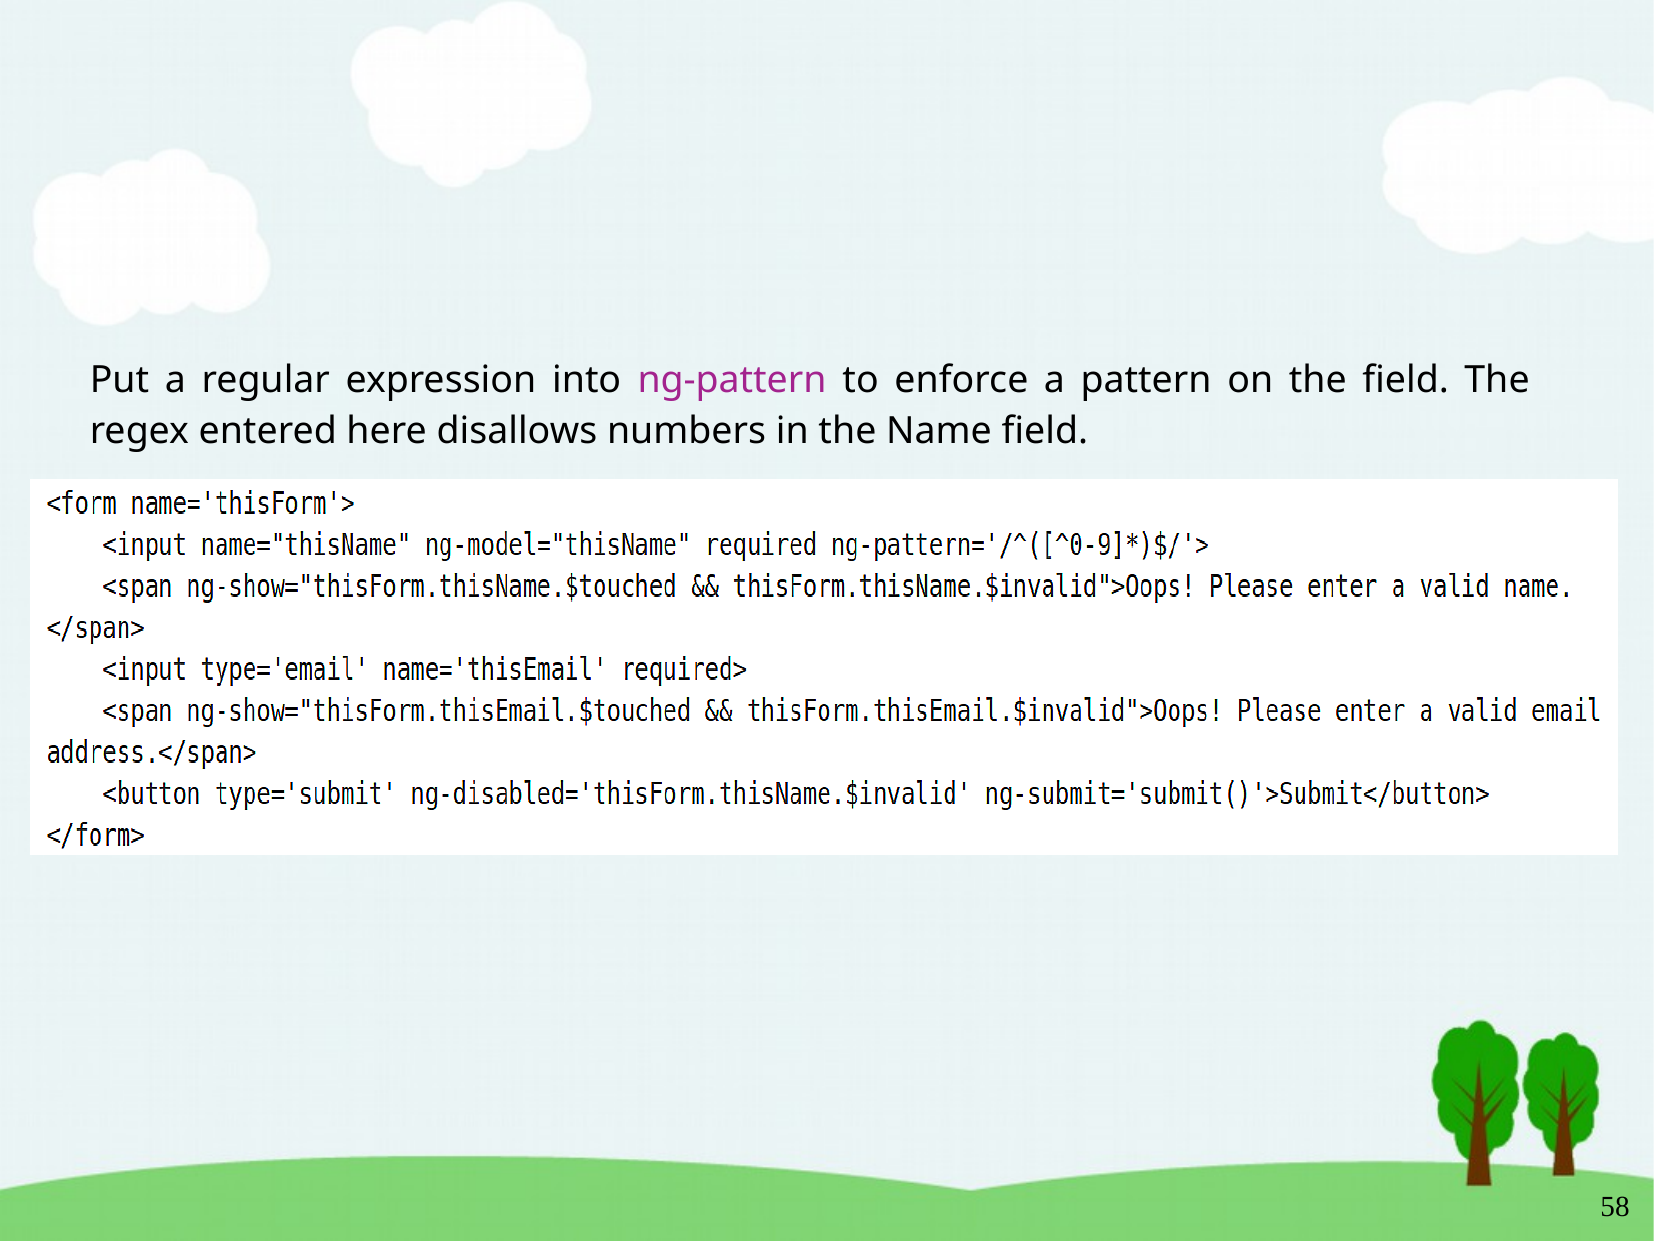

Put a regular expression into ng-pattern to enforce a pattern on the field. The regex entered here disallows numbers in the Name field.
58